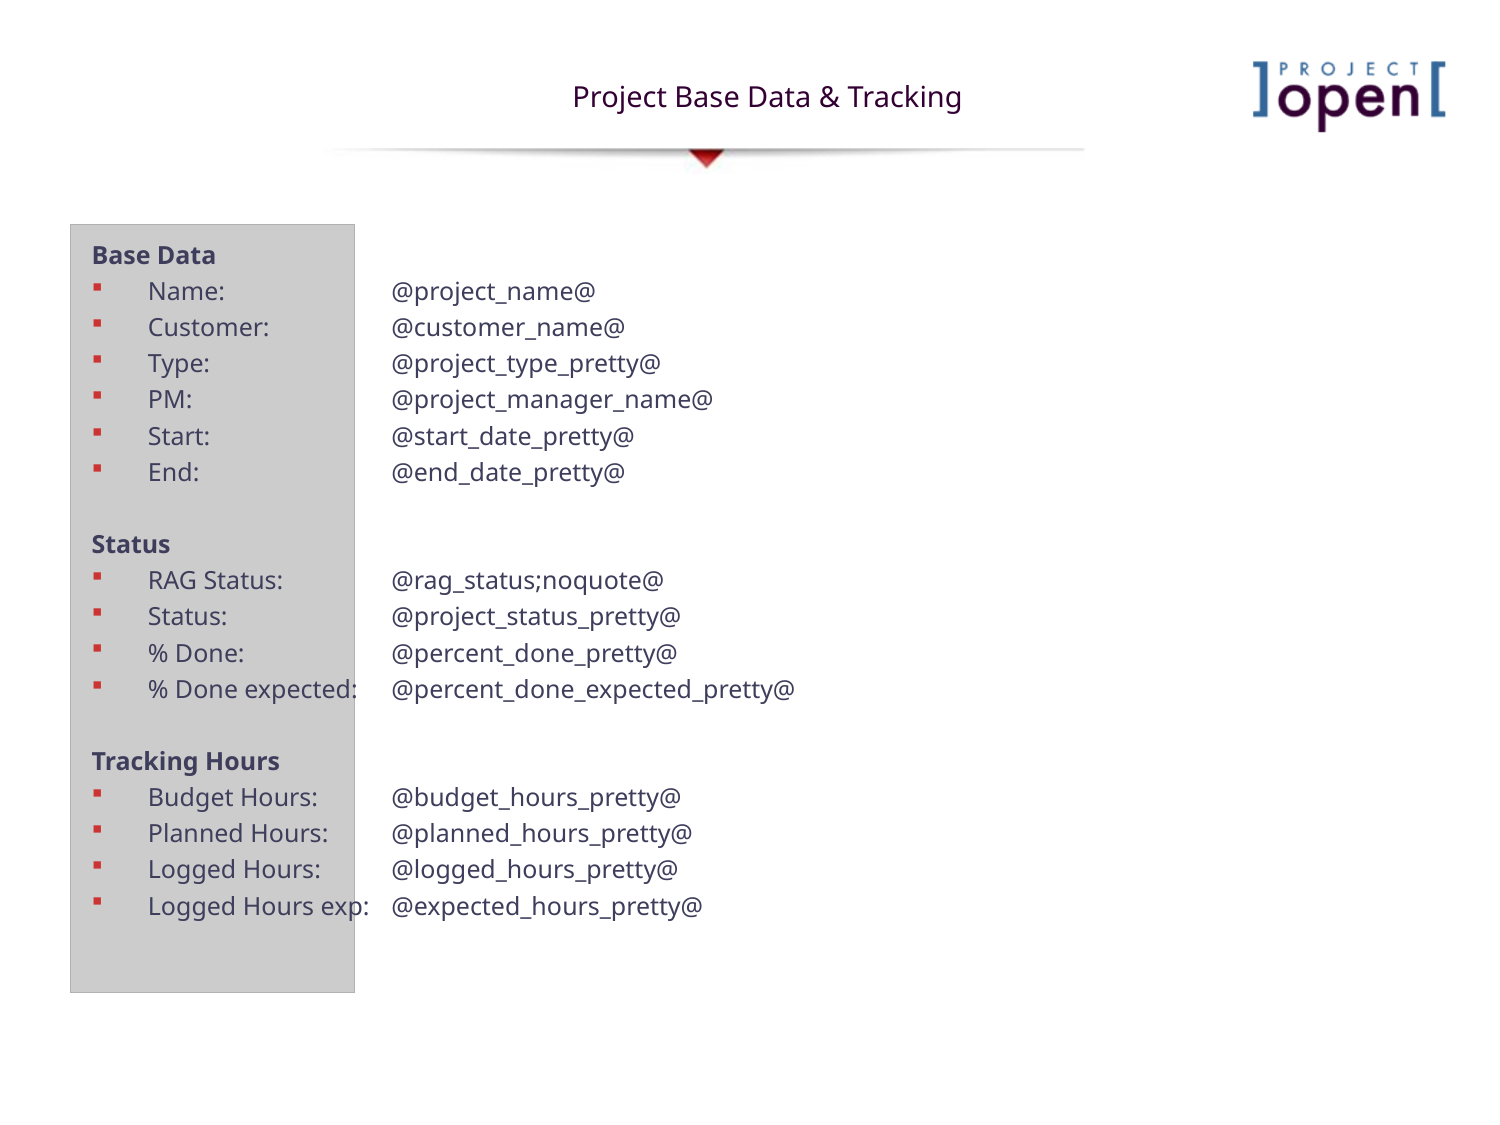

# Project Base Data & Tracking
Base Data
Name:		@project_name@
Customer:	@customer_name@
Type:		@project_type_pretty@
PM:		@project_manager_name@
Start:		@start_date_pretty@
End:		@end_date_pretty@
Status
RAG Status:	@rag_status;noquote@
Status:		@project_status_pretty@
% Done:	@percent_done_pretty@
% Done expected:	@percent_done_expected_pretty@
Tracking Hours
Budget Hours:	@budget_hours_pretty@
Planned Hours:	@planned_hours_pretty@
Logged Hours:	@logged_hours_pretty@
Logged Hours exp:	@expected_hours_pretty@